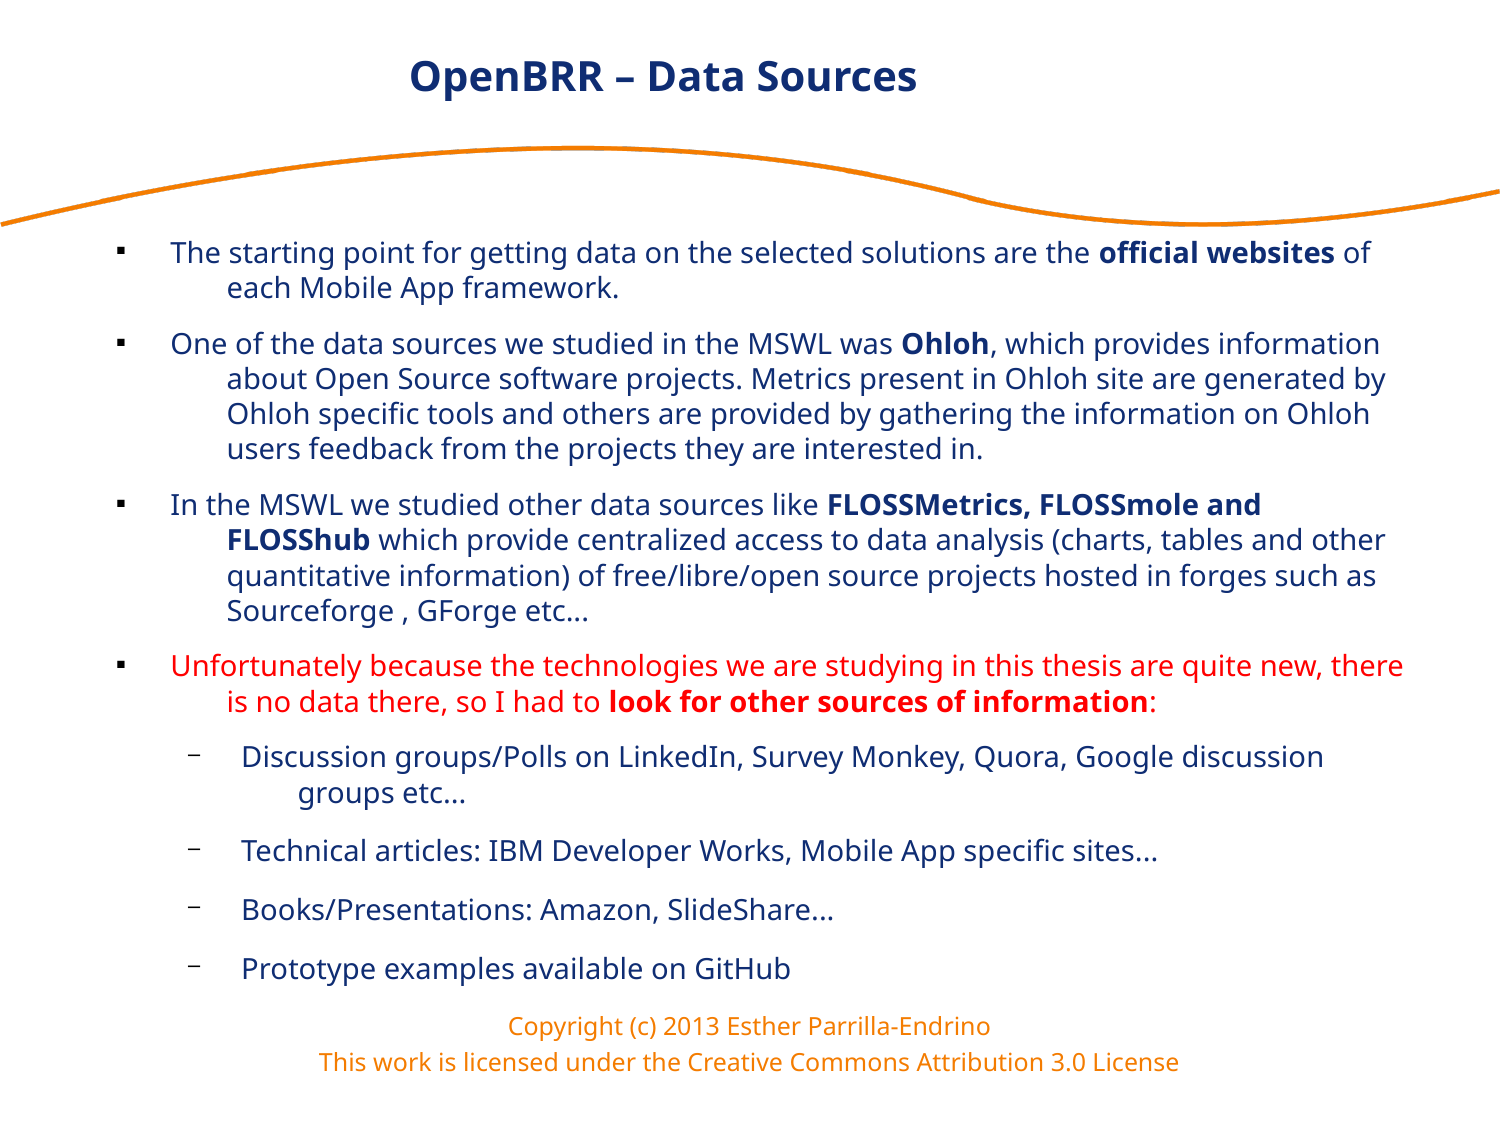

# OpenBRR – Data Sources
The starting point for getting data on the selected solutions are the official websites of each Mobile App framework.
One of the data sources we studied in the MSWL was Ohloh, which provides information about Open Source software projects. Metrics present in Ohloh site are generated by Ohloh specific tools and others are provided by gathering the information on Ohloh users feedback from the projects they are interested in.
In the MSWL we studied other data sources like FLOSSMetrics, FLOSSmole and FLOSShub which provide centralized access to data analysis (charts, tables and other quantitative information) of free/libre/open source projects hosted in forges such as Sourceforge , GForge etc...
Unfortunately because the technologies we are studying in this thesis are quite new, there is no data there, so I had to look for other sources of information:
Discussion groups/Polls on LinkedIn, Survey Monkey, Quora, Google discussion groups etc...
Technical articles: IBM Developer Works, Mobile App specific sites...
Books/Presentations: Amazon, SlideShare...
Prototype examples available on GitHub
Copyright (c) 2013 Esther Parrilla-Endrino
This work is licensed under the Creative Commons Attribution 3.0 License